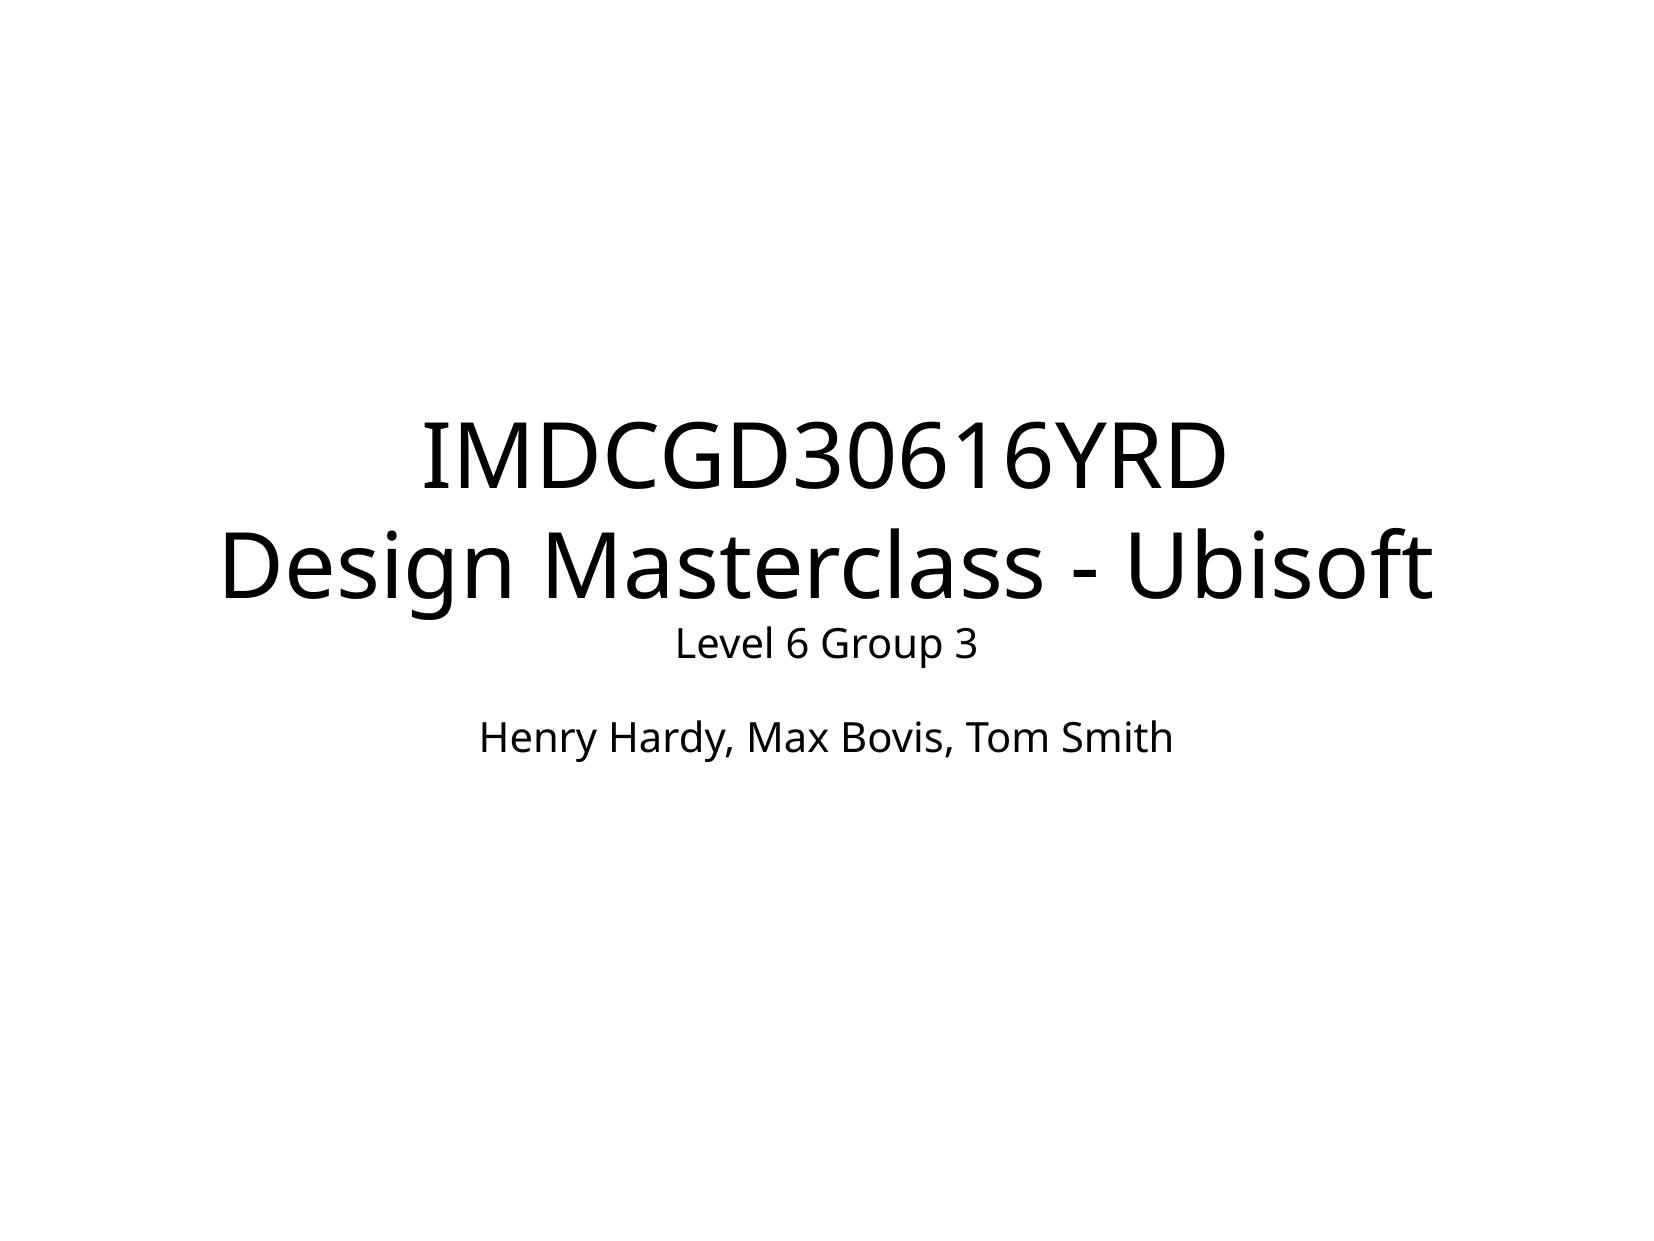

# IMDCGD30616YRD
Design Masterclass - Ubisoft
Level 6 Group 3
Henry Hardy, Max Bovis, Tom Smith